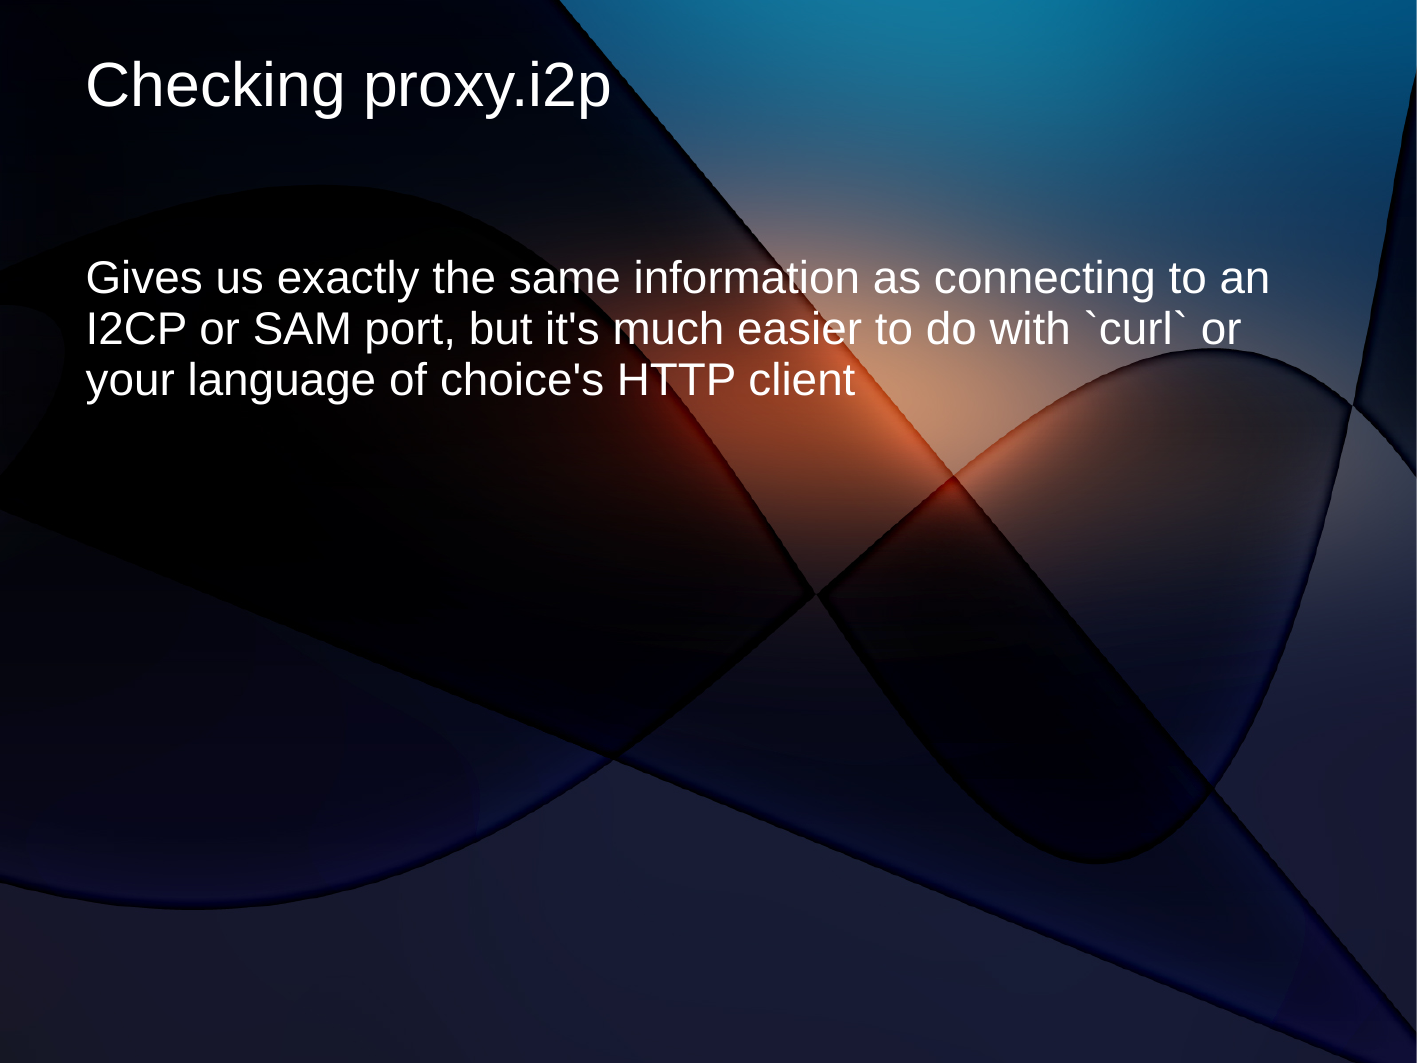

Checking proxy.i2p
Gives us exactly the same information as connecting to an I2CP or SAM port, but it's much easier to do with `curl` or your language of choice's HTTP client